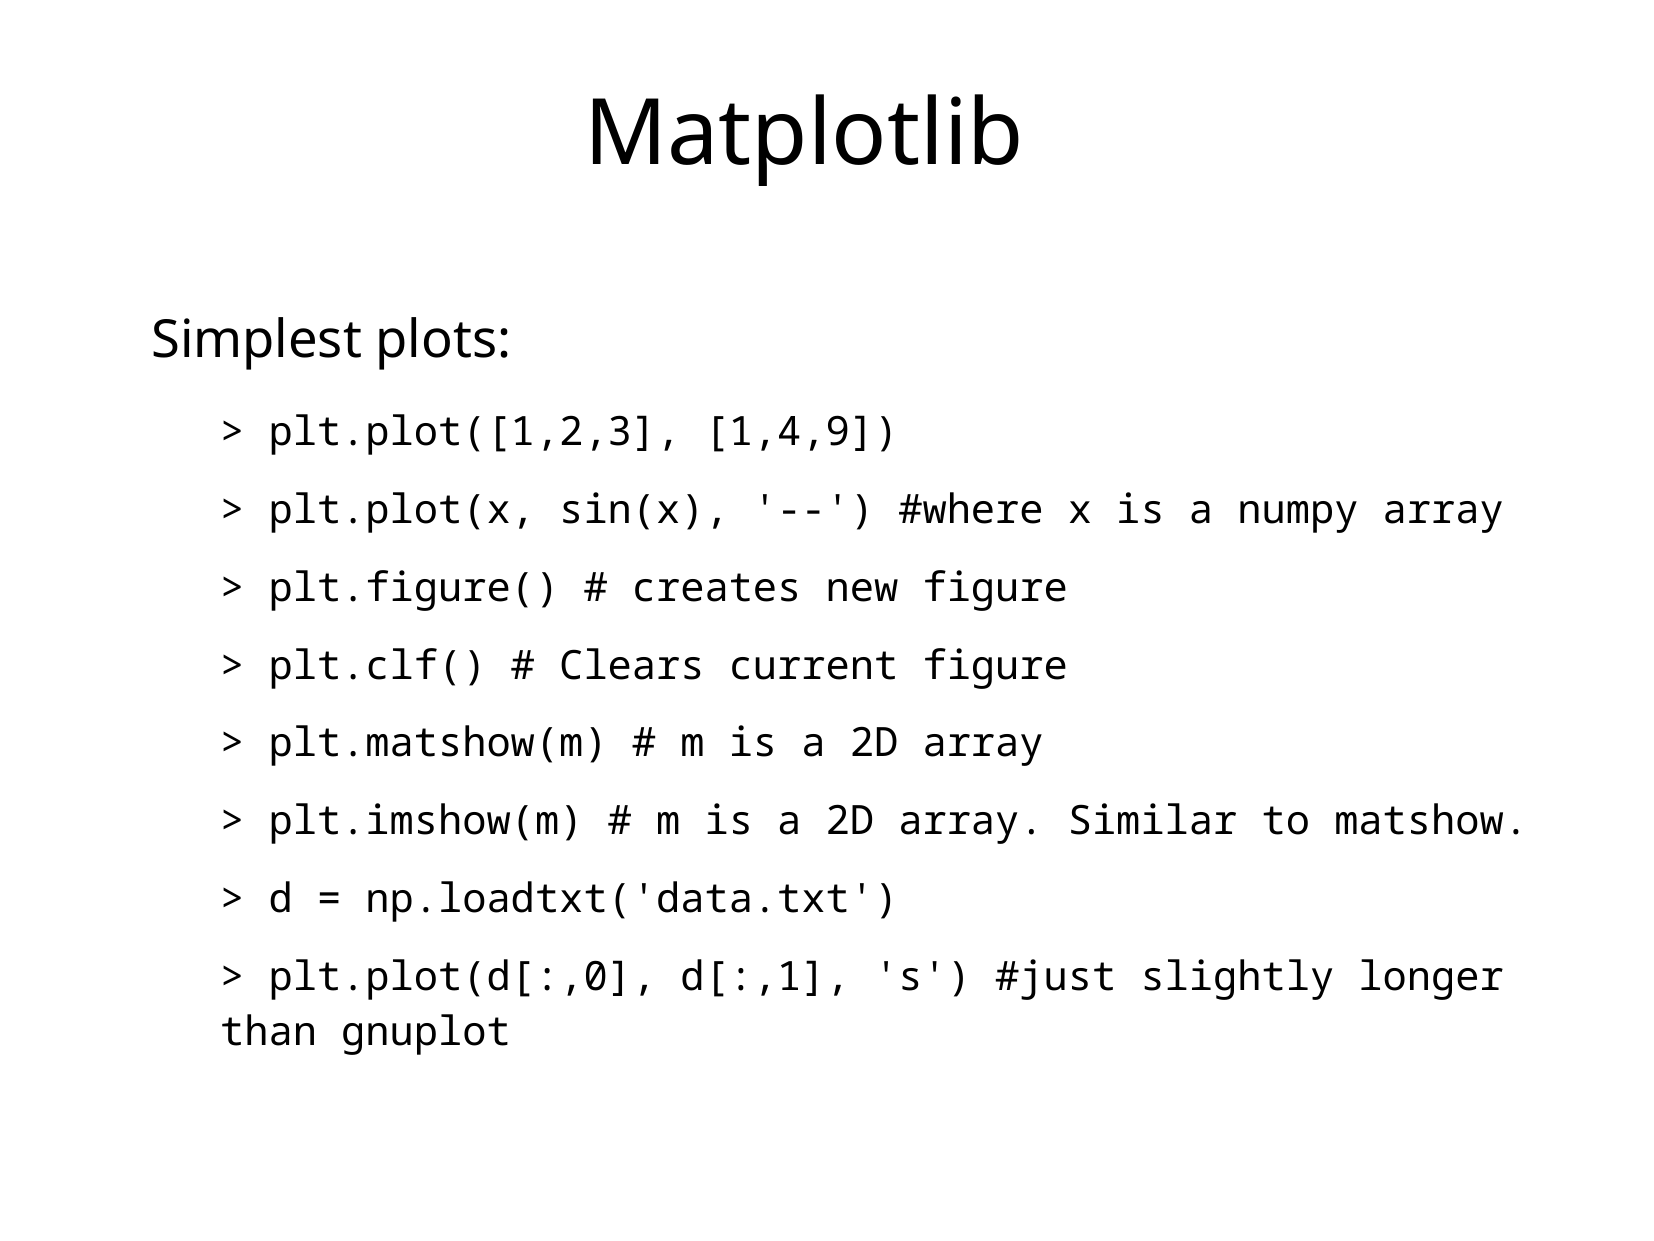

# Matplotlib
Simplest plots:
> plt.plot([1,2,3], [1,4,9])
> plt.plot(x, sin(x), '--') #where x is a numpy array
> plt.figure() # creates new figure
> plt.clf() # Clears current figure
> plt.matshow(m) # m is a 2D array
> plt.imshow(m) # m is a 2D array. Similar to matshow.
> d = np.loadtxt('data.txt')
> plt.plot(d[:,0], d[:,1], 's') #just slightly longer than gnuplot